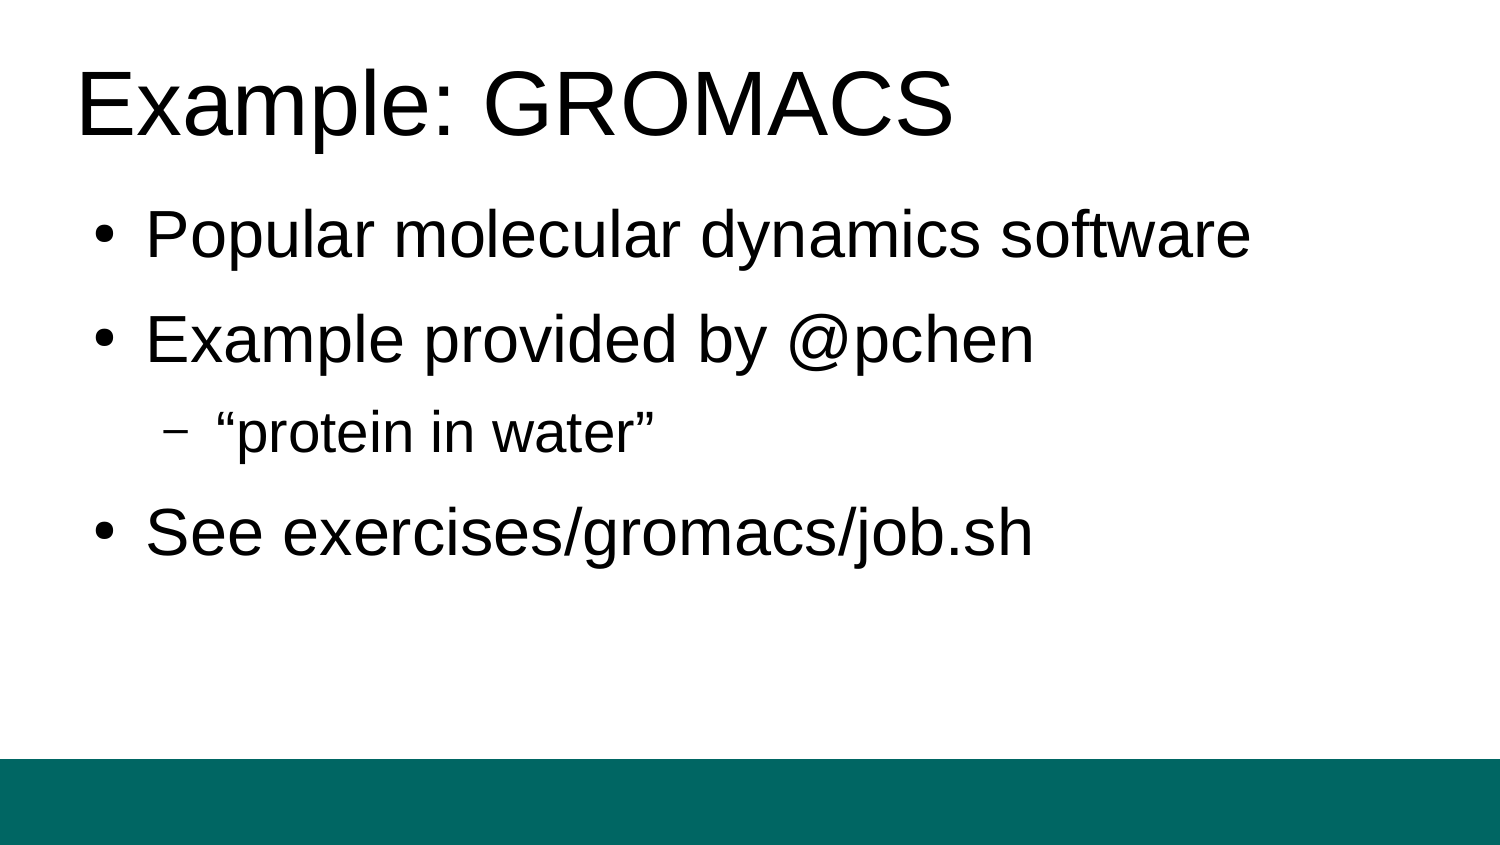

# Example: GROMACS
Popular molecular dynamics software
Example provided by @pchen
“protein in water”
See exercises/gromacs/job.sh